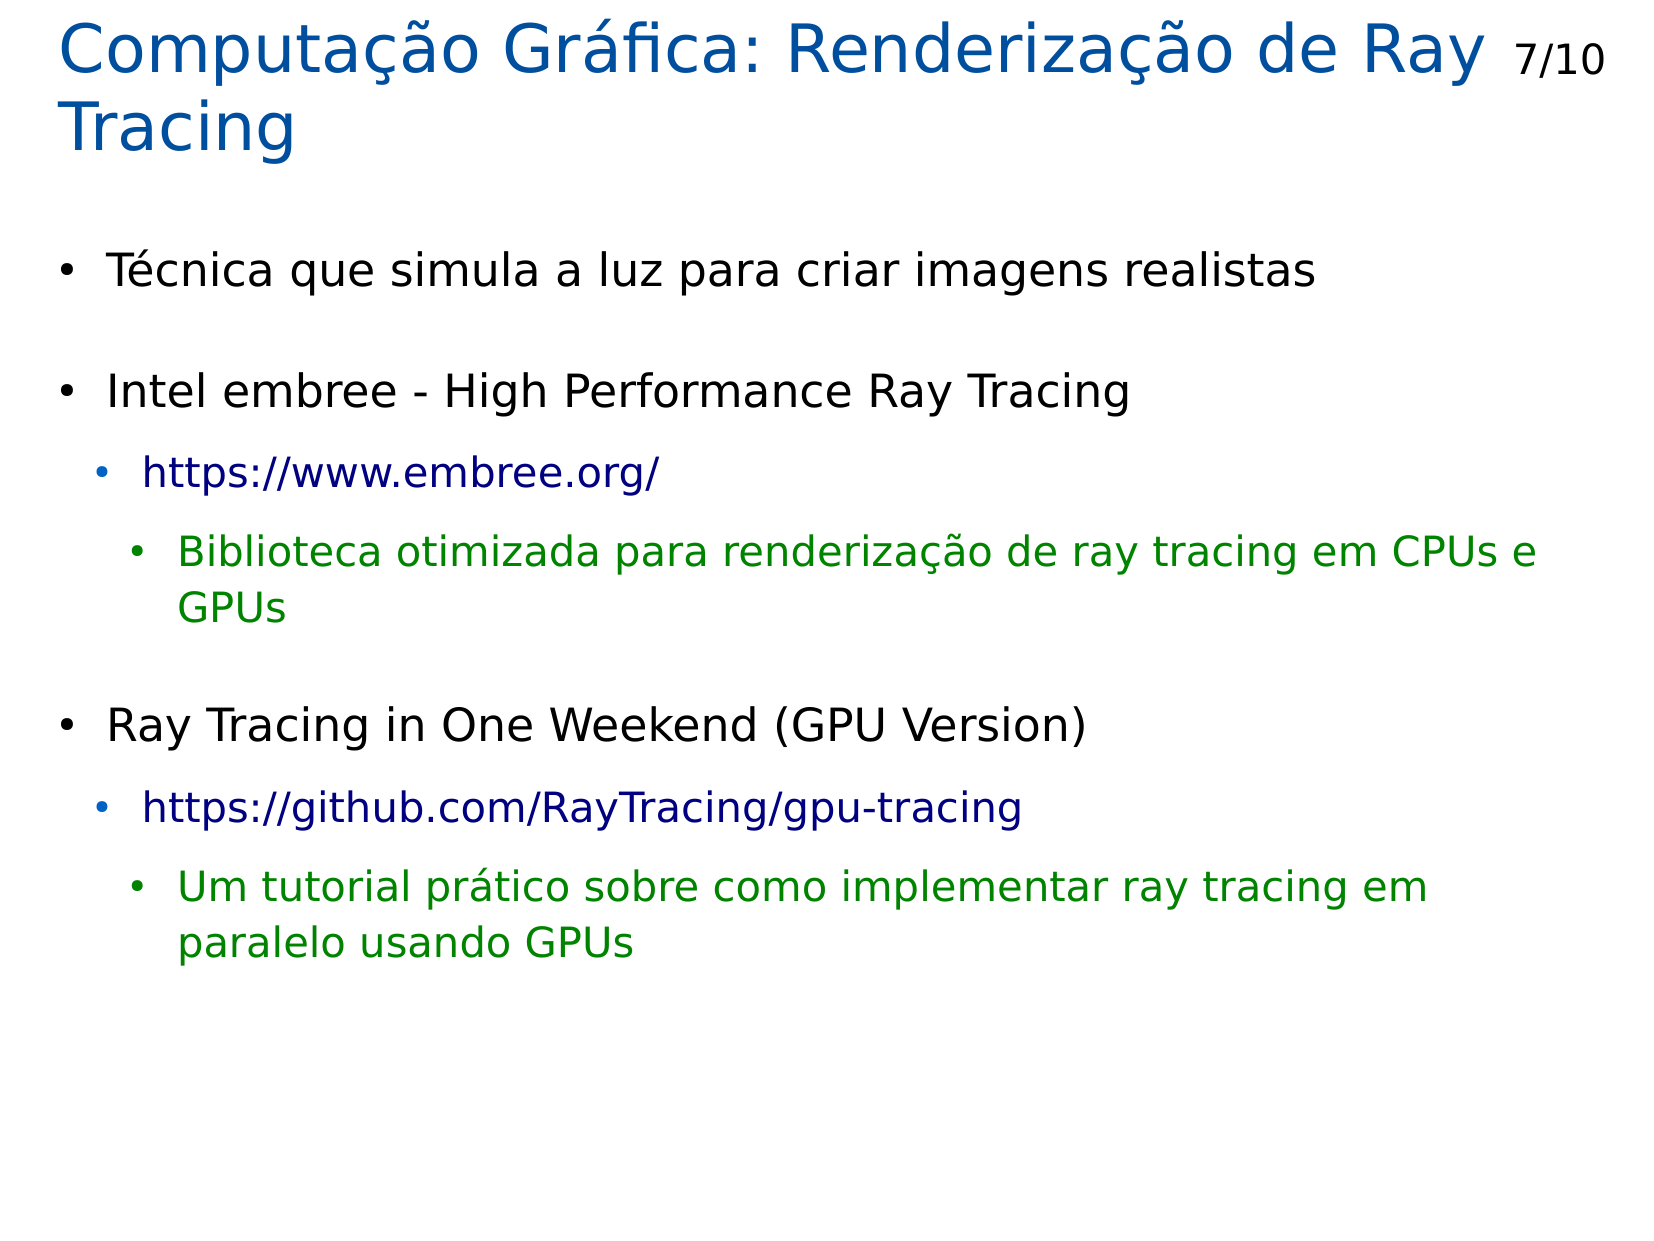

# Computação Gráfica: Renderização de Ray Tracing
7
Técnica que simula a luz para criar imagens realistas
Intel embree - High Performance Ray Tracing
https://www.embree.org/
Biblioteca otimizada para renderização de ray tracing em CPUs e GPUs
Ray Tracing in One Weekend (GPU Version)
https://github.com/RayTracing/gpu-tracing
Um tutorial prático sobre como implementar ray tracing em paralelo usando GPUs